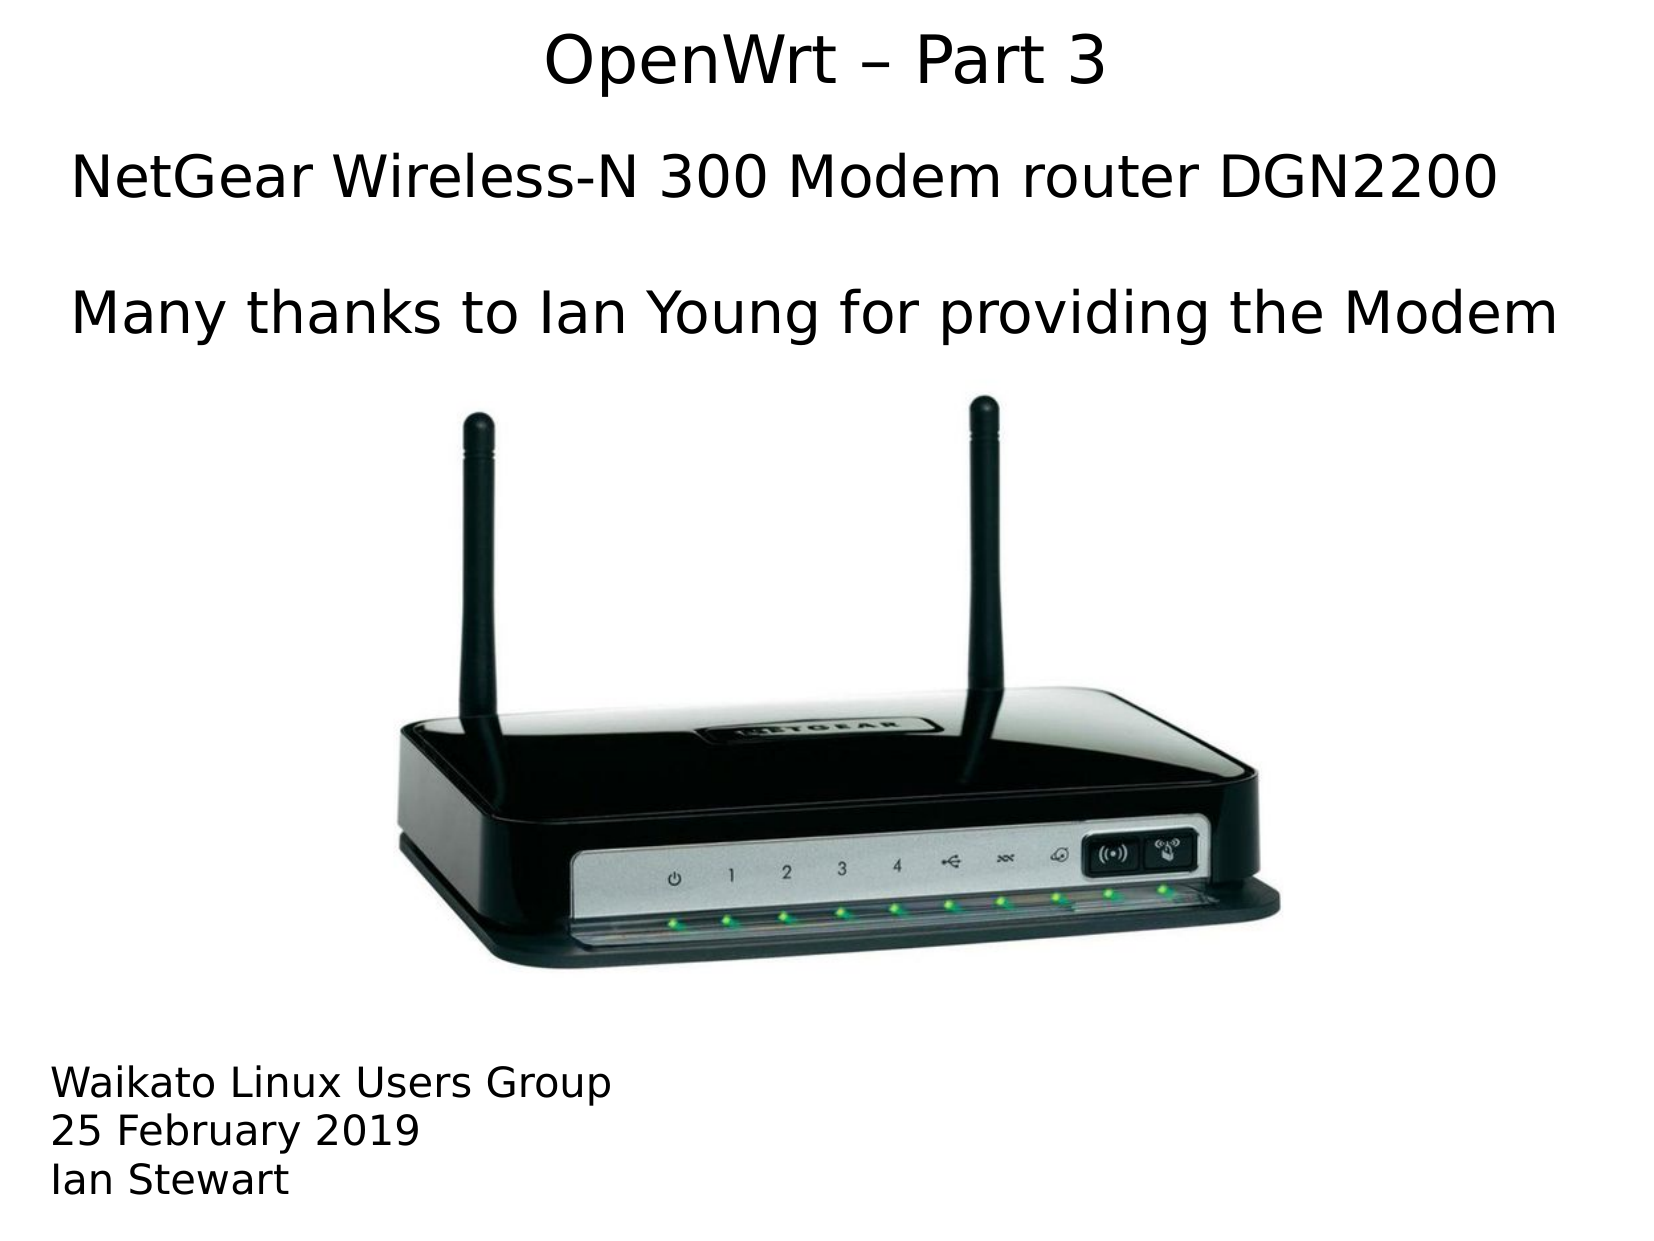

# OpenWrt – Part 3
NetGear Wireless-N 300 Modem router DGN2200
Many thanks to Ian Young for providing the Modem
Waikato Linux Users Group
25 February 2019
Ian Stewart